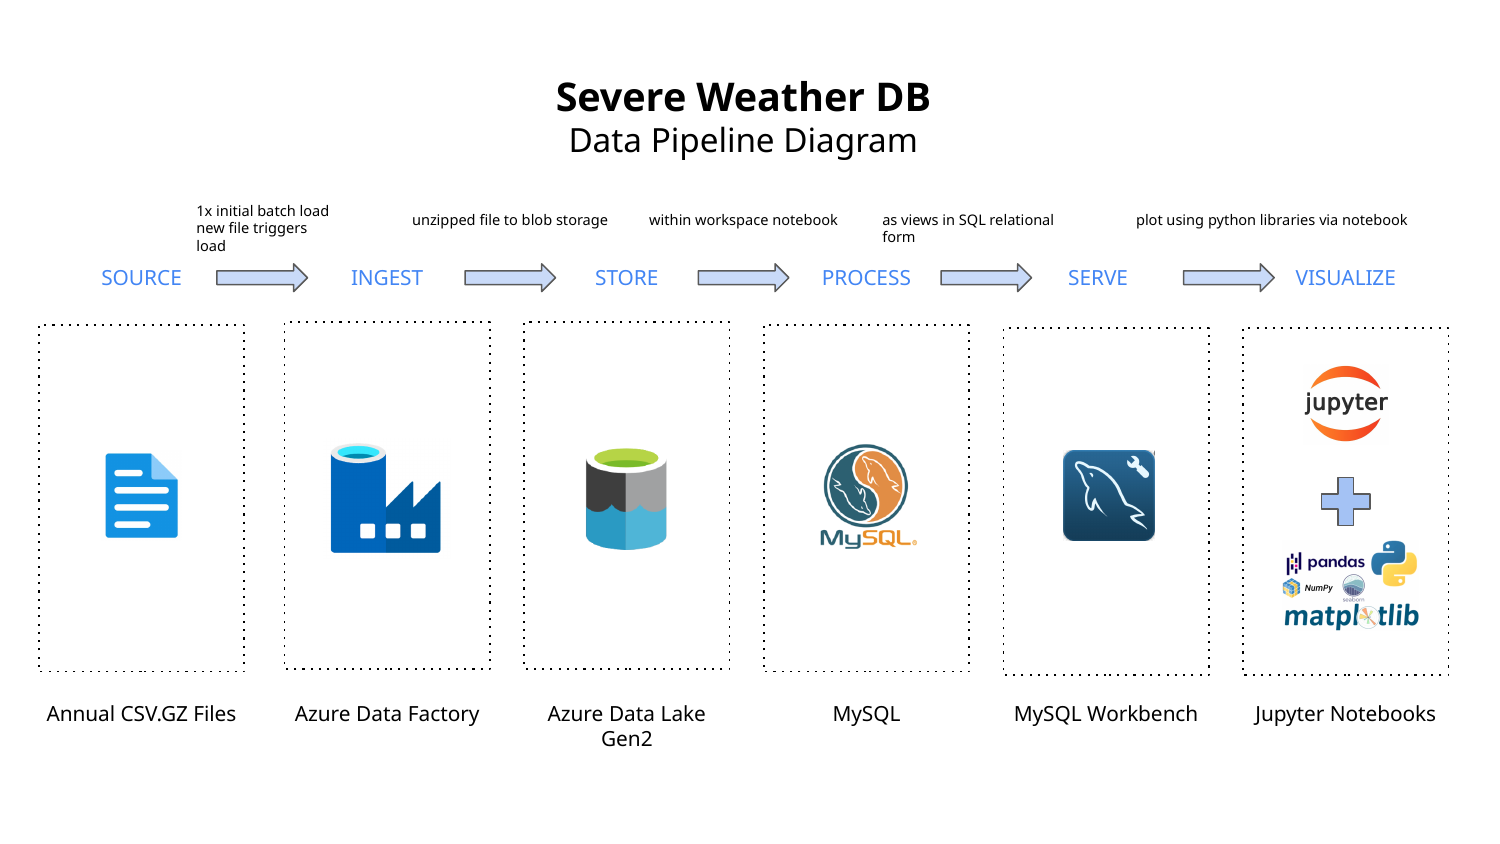

Severe Weather DB
Data Pipeline Diagram
1x initial batch load
new file triggers load
unzipped file to blob storage
within workspace notebook
as views in SQL relational form
plot using python libraries via notebook
SOURCE
INGEST
STORE
PROCESS
SERVE
VISUALIZE
Annual CSV.GZ Files
Azure Data Factory
Azure Data Lake Gen2
MySQL
MySQL Workbench
Jupyter Notebooks